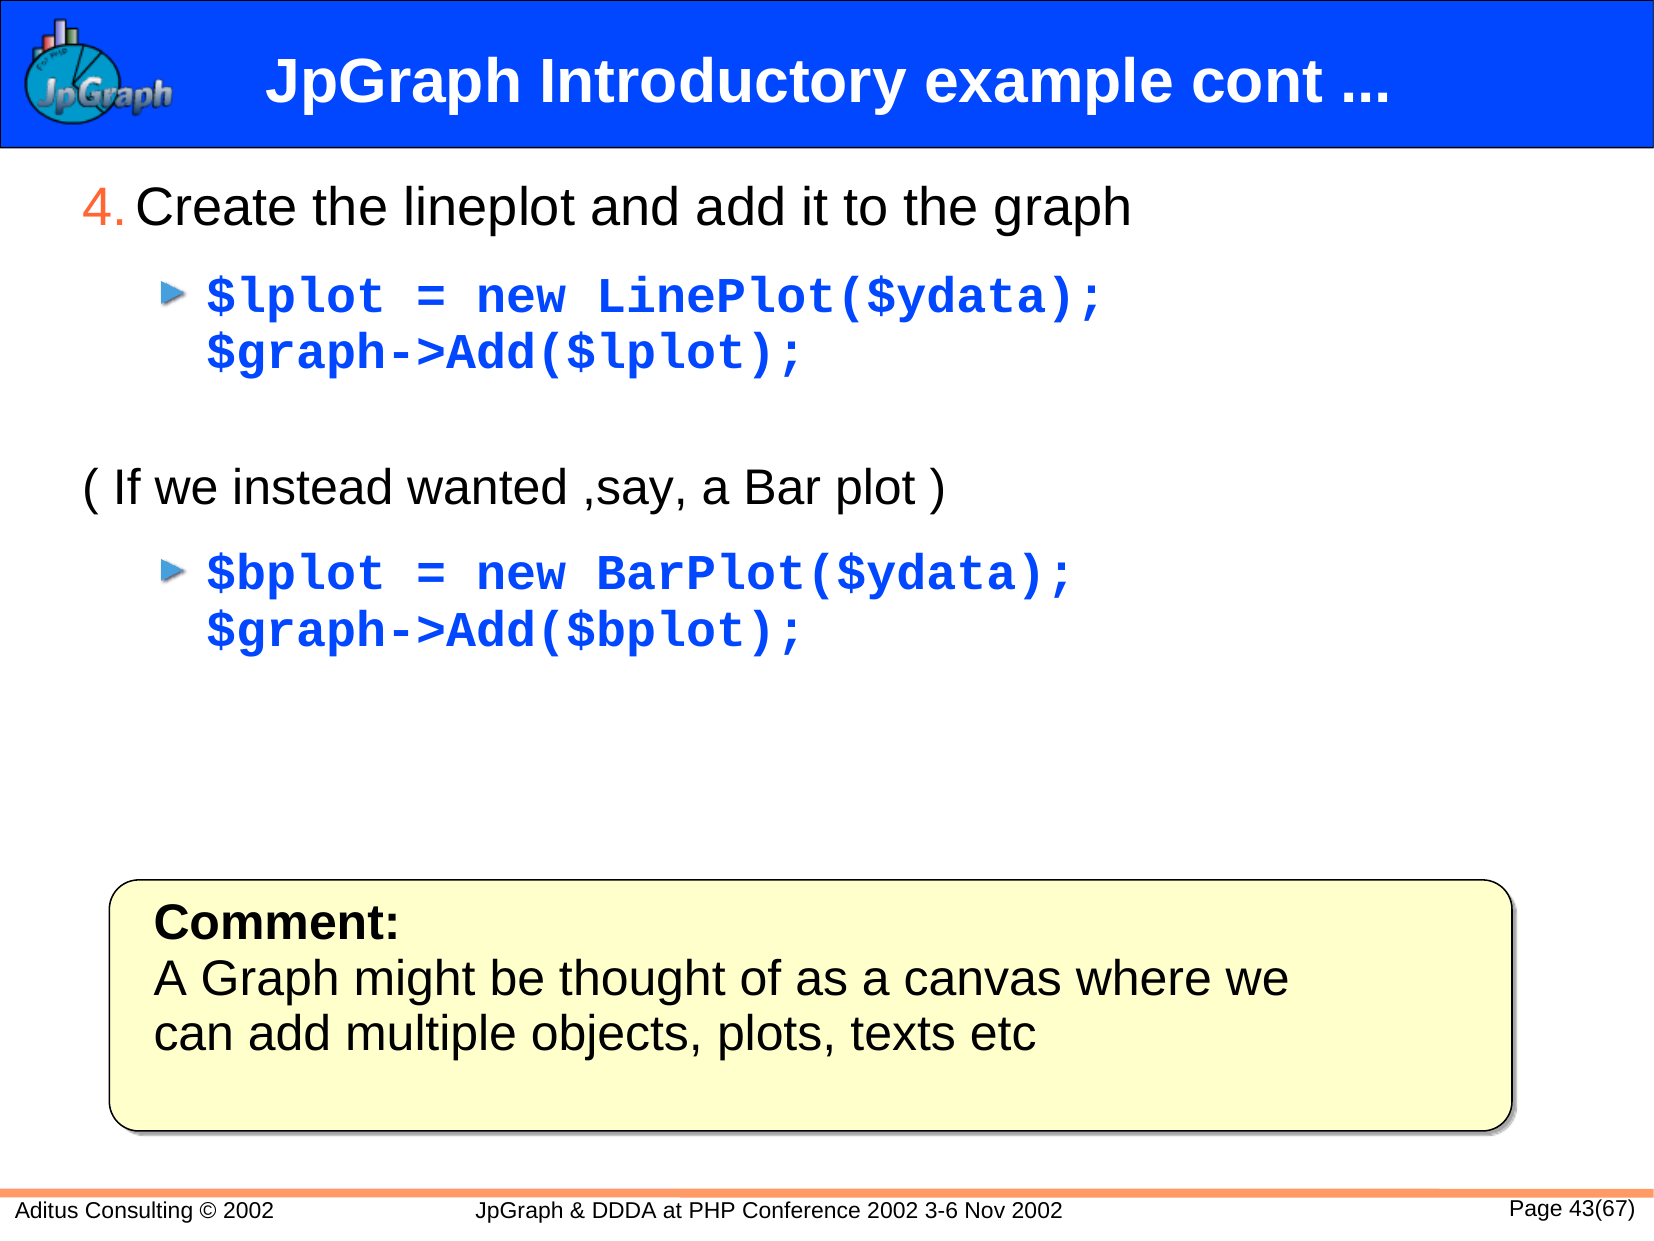

# JpGraph Introductory example cont ...
Create the lineplot and add it to the graph
$lplot = new LinePlot($ydata);
$graph->Add($lplot);
( If we instead wanted ,say, a Bar plot )
$bplot = new BarPlot($ydata);
$graph->Add($bplot);
Comment:
A Graph might be thought of as a canvas where we can add multiple objects, plots, texts etc